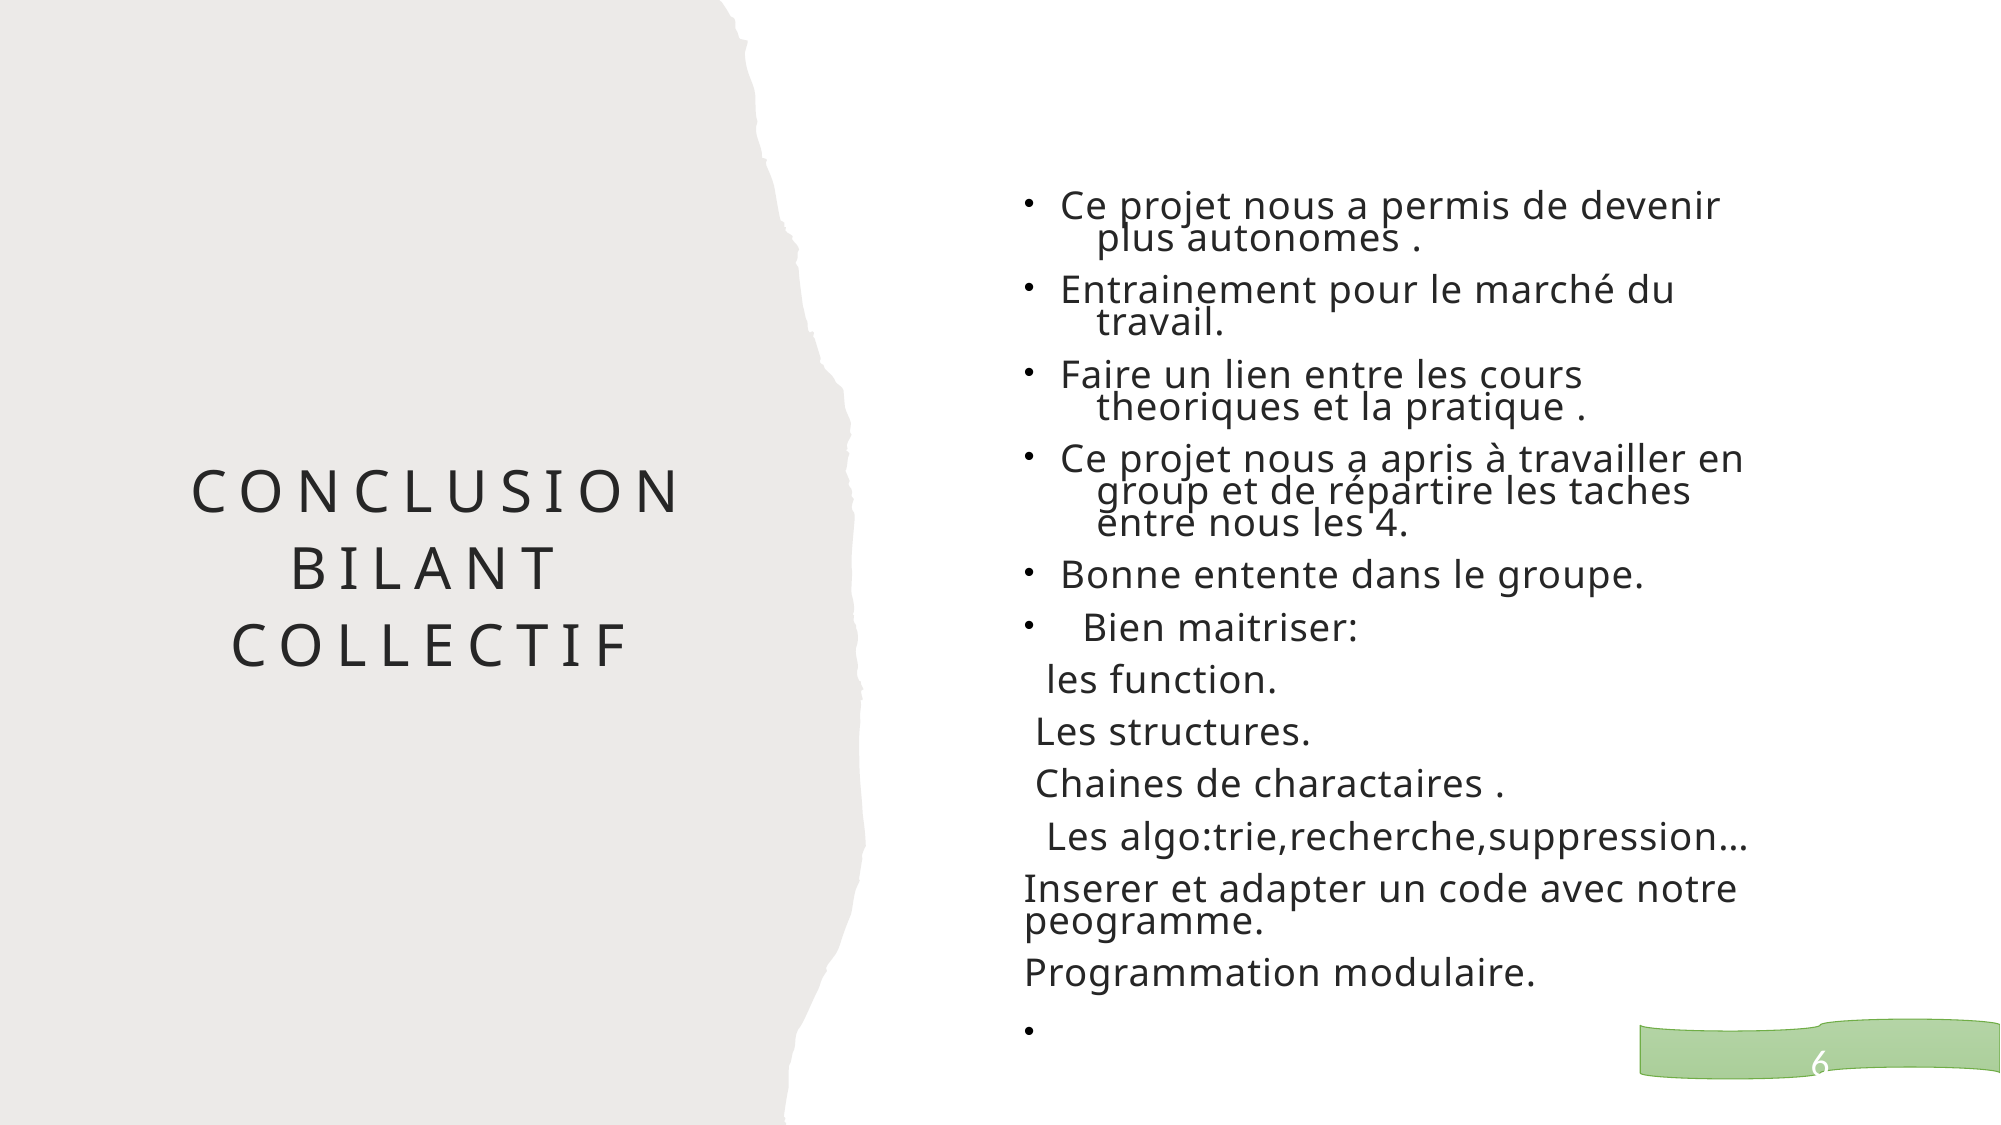

Ce projet nous a permis de devenir plus autonomes .
Entrainement pour le marché du travail.
Faire un lien entre les cours theoriques et la pratique .
Ce projet nous a apris à travailler en group et de répartire les taches entre nous les 4.
Bonne entente dans le groupe.
 Bien maitriser:
 les function.
 Les structures.
 Chaines de charactaires .
 Les algo:trie,recherche,suppression…
Inserer et adapter un code avec notre peogramme.
Programmation modulaire.
# conclusion Bilant collectif
6